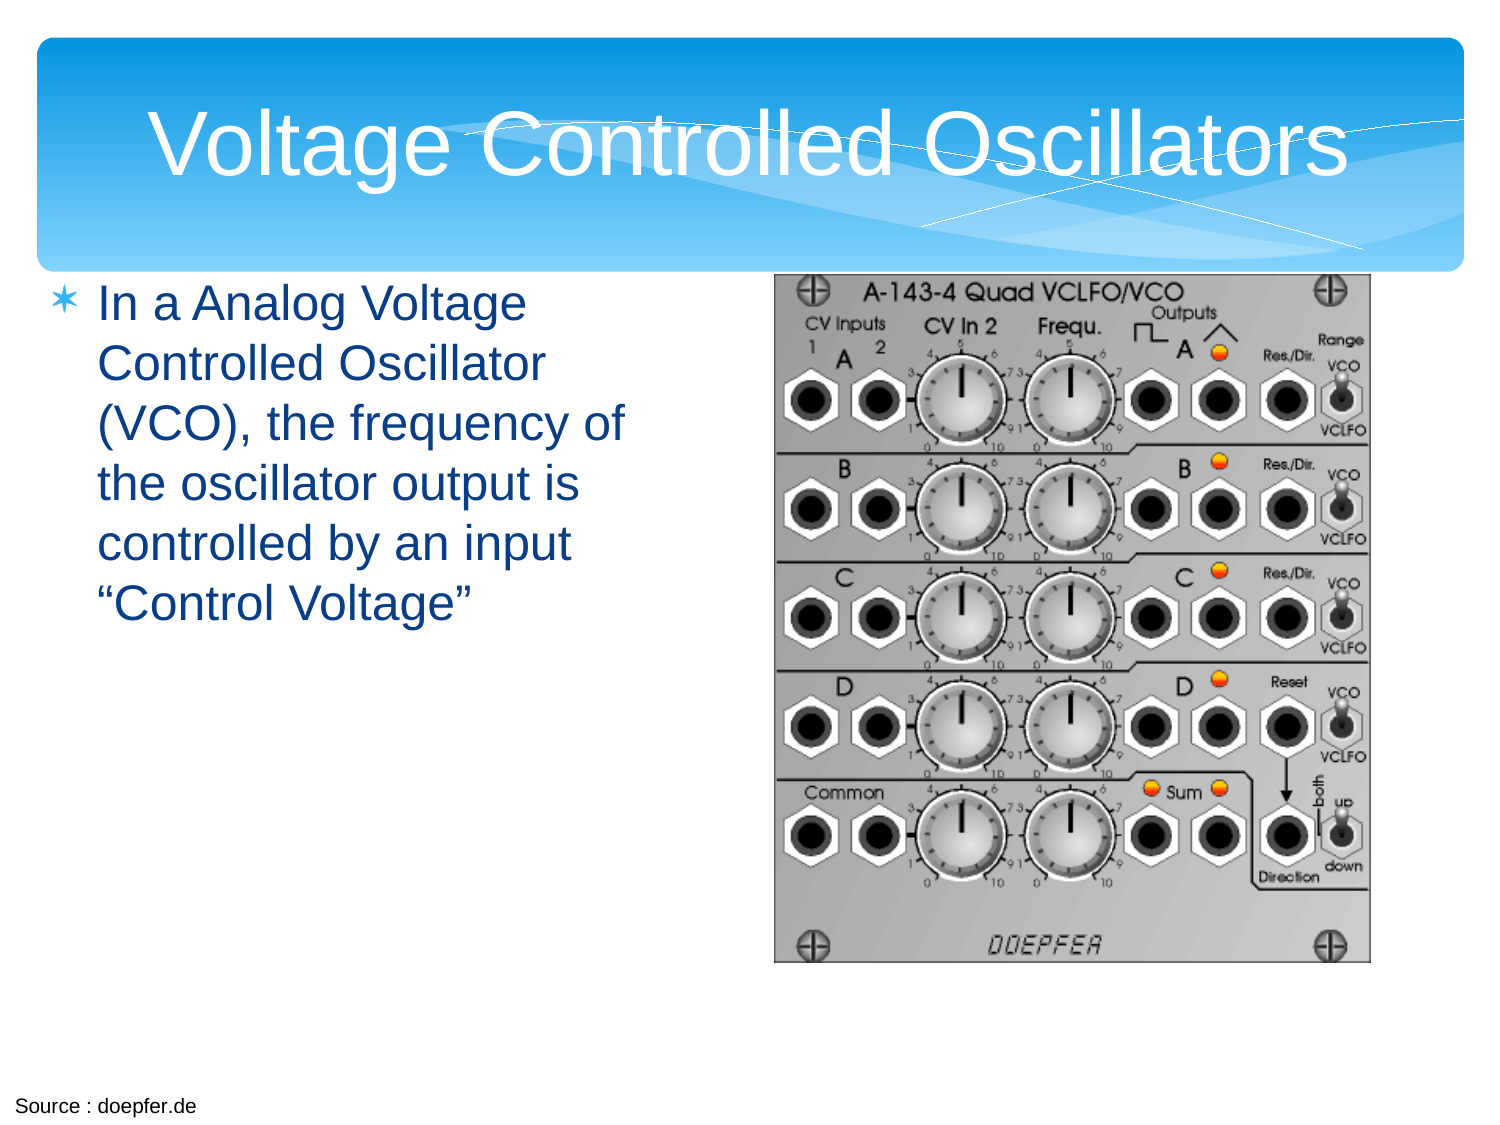

# Voltage Controlled Oscillators
In a Analog Voltage Controlled Oscillator (VCO), the frequency of the oscillator output is controlled by an input “Control Voltage”
Source : doepfer.de